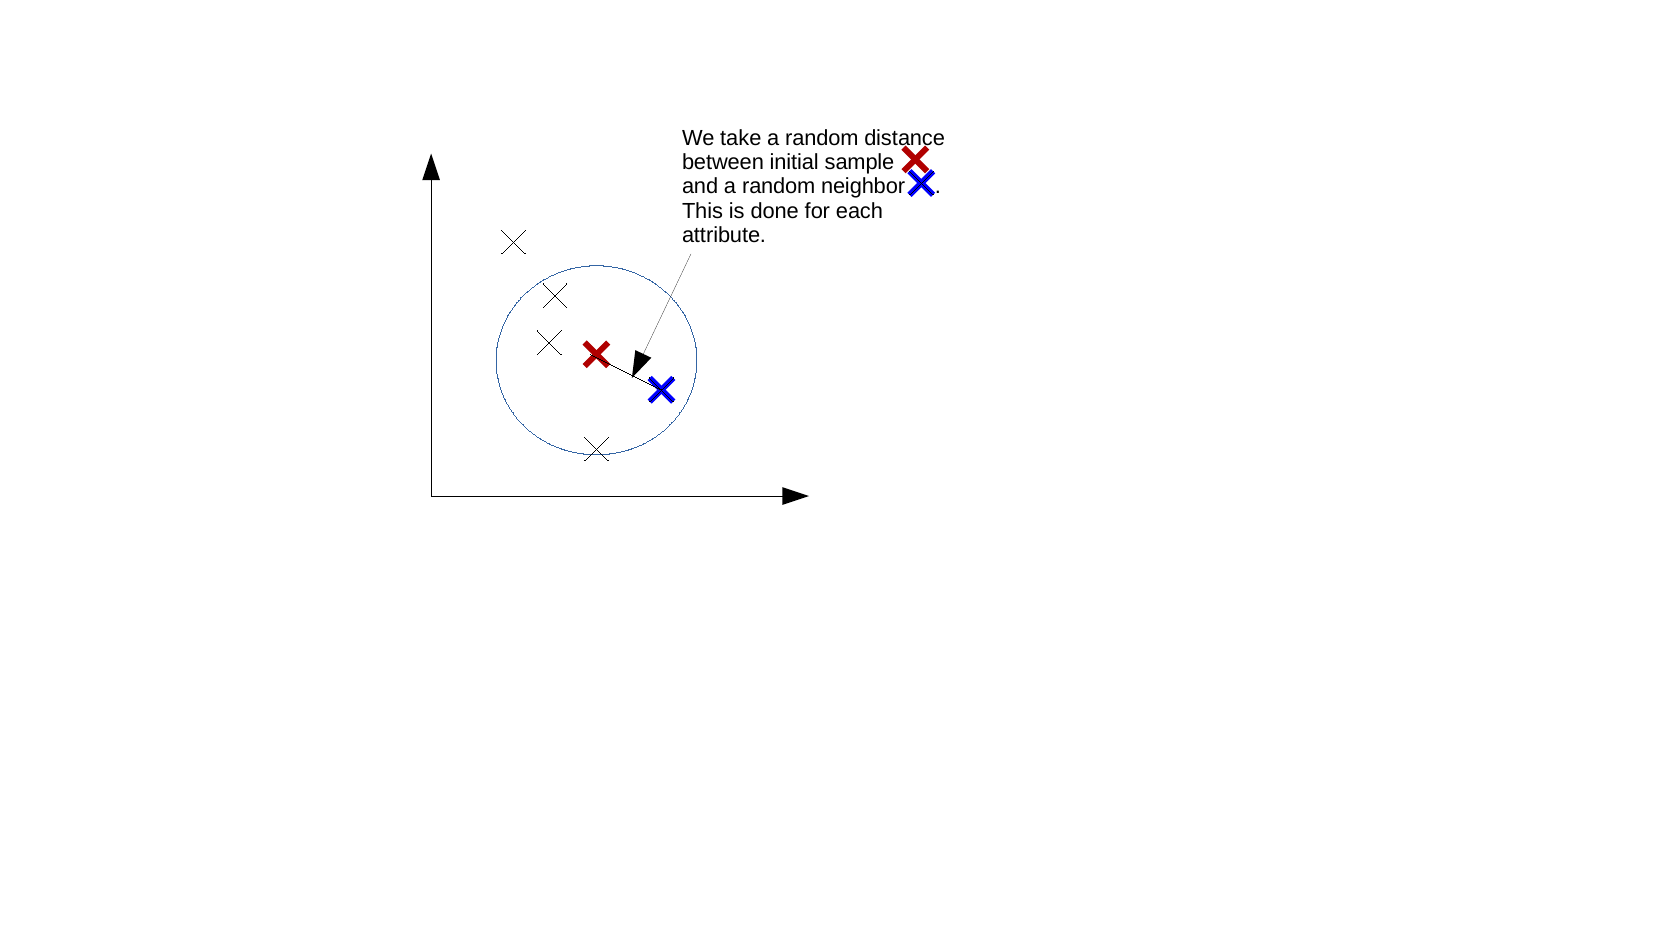

We take a random distance between initial sample and a random neighbor . This is done for each attribute.